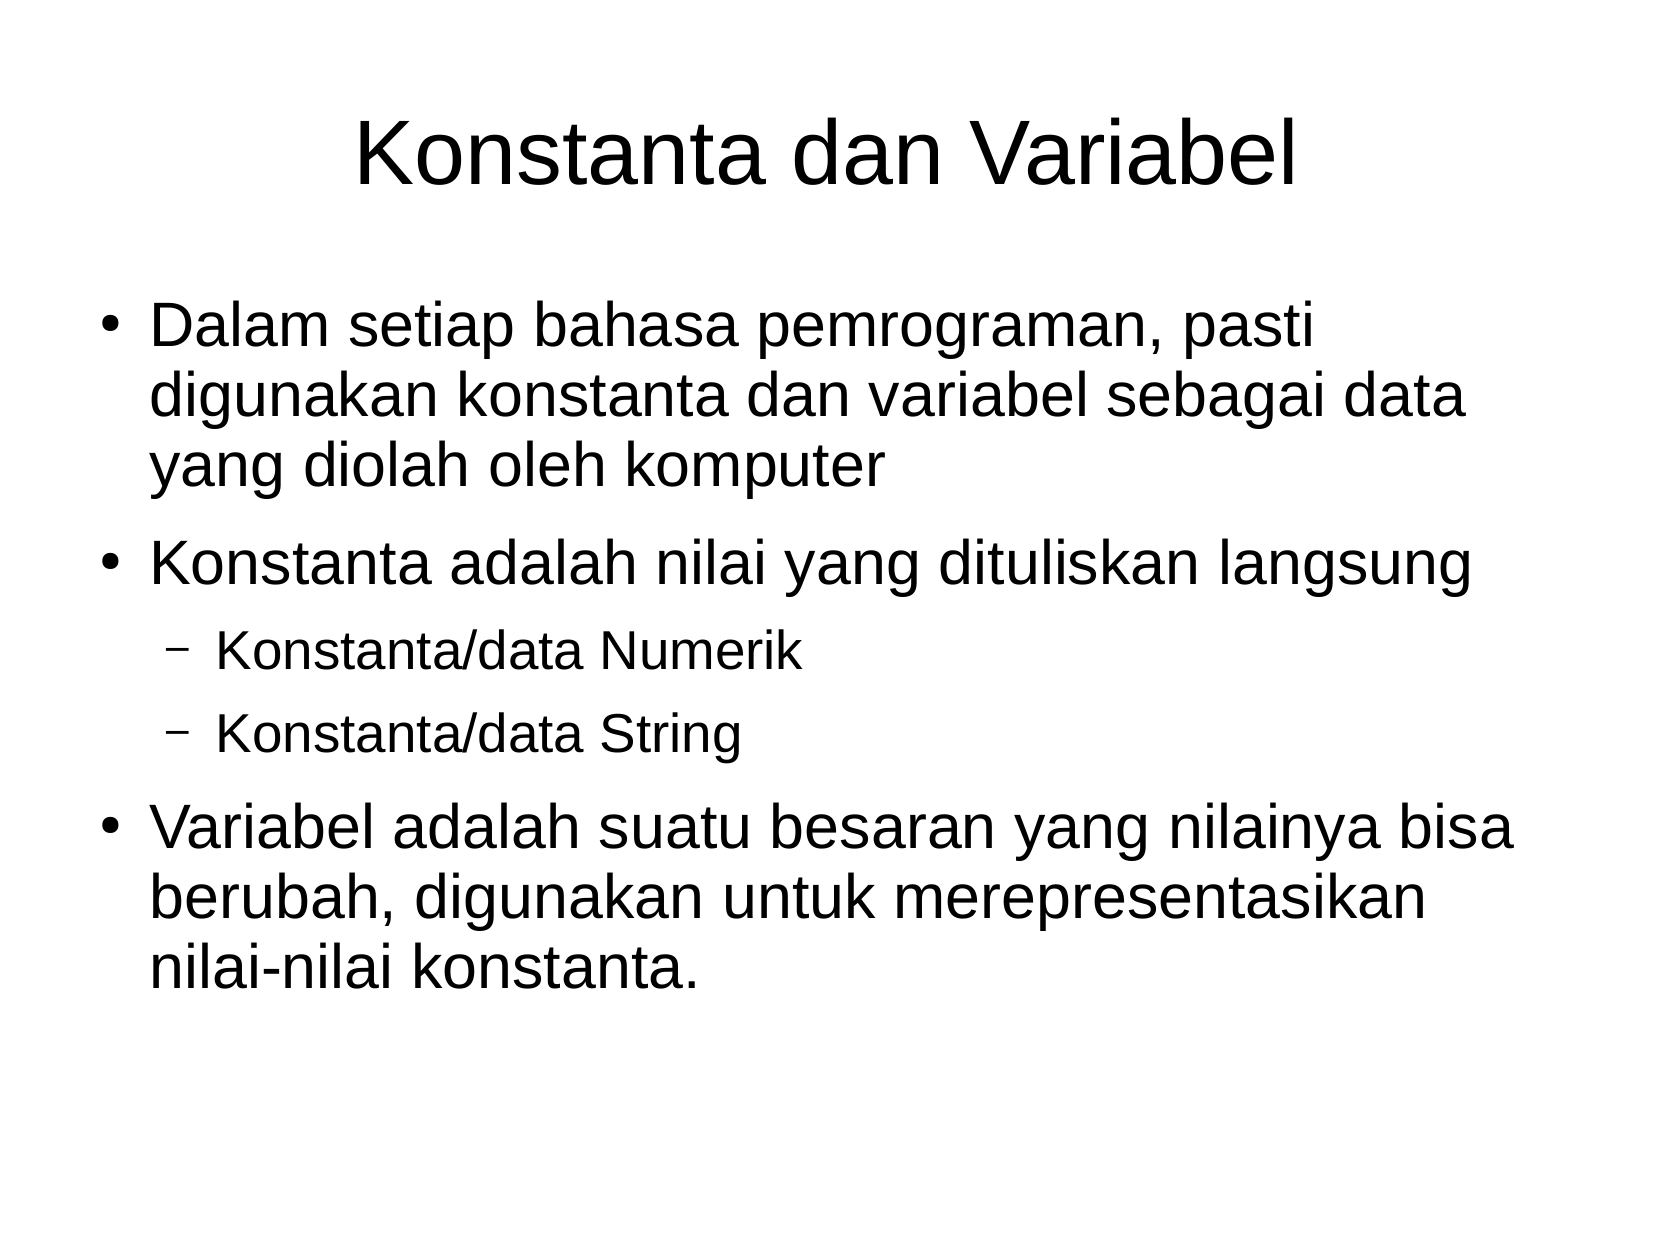

# Konstanta dan Variabel
Dalam setiap bahasa pemrograman, pasti digunakan konstanta dan variabel sebagai data yang diolah oleh komputer
Konstanta adalah nilai yang dituliskan langsung
Konstanta/data Numerik
Konstanta/data String
Variabel adalah suatu besaran yang nilainya bisa berubah, digunakan untuk merepresentasikan nilai-nilai konstanta.